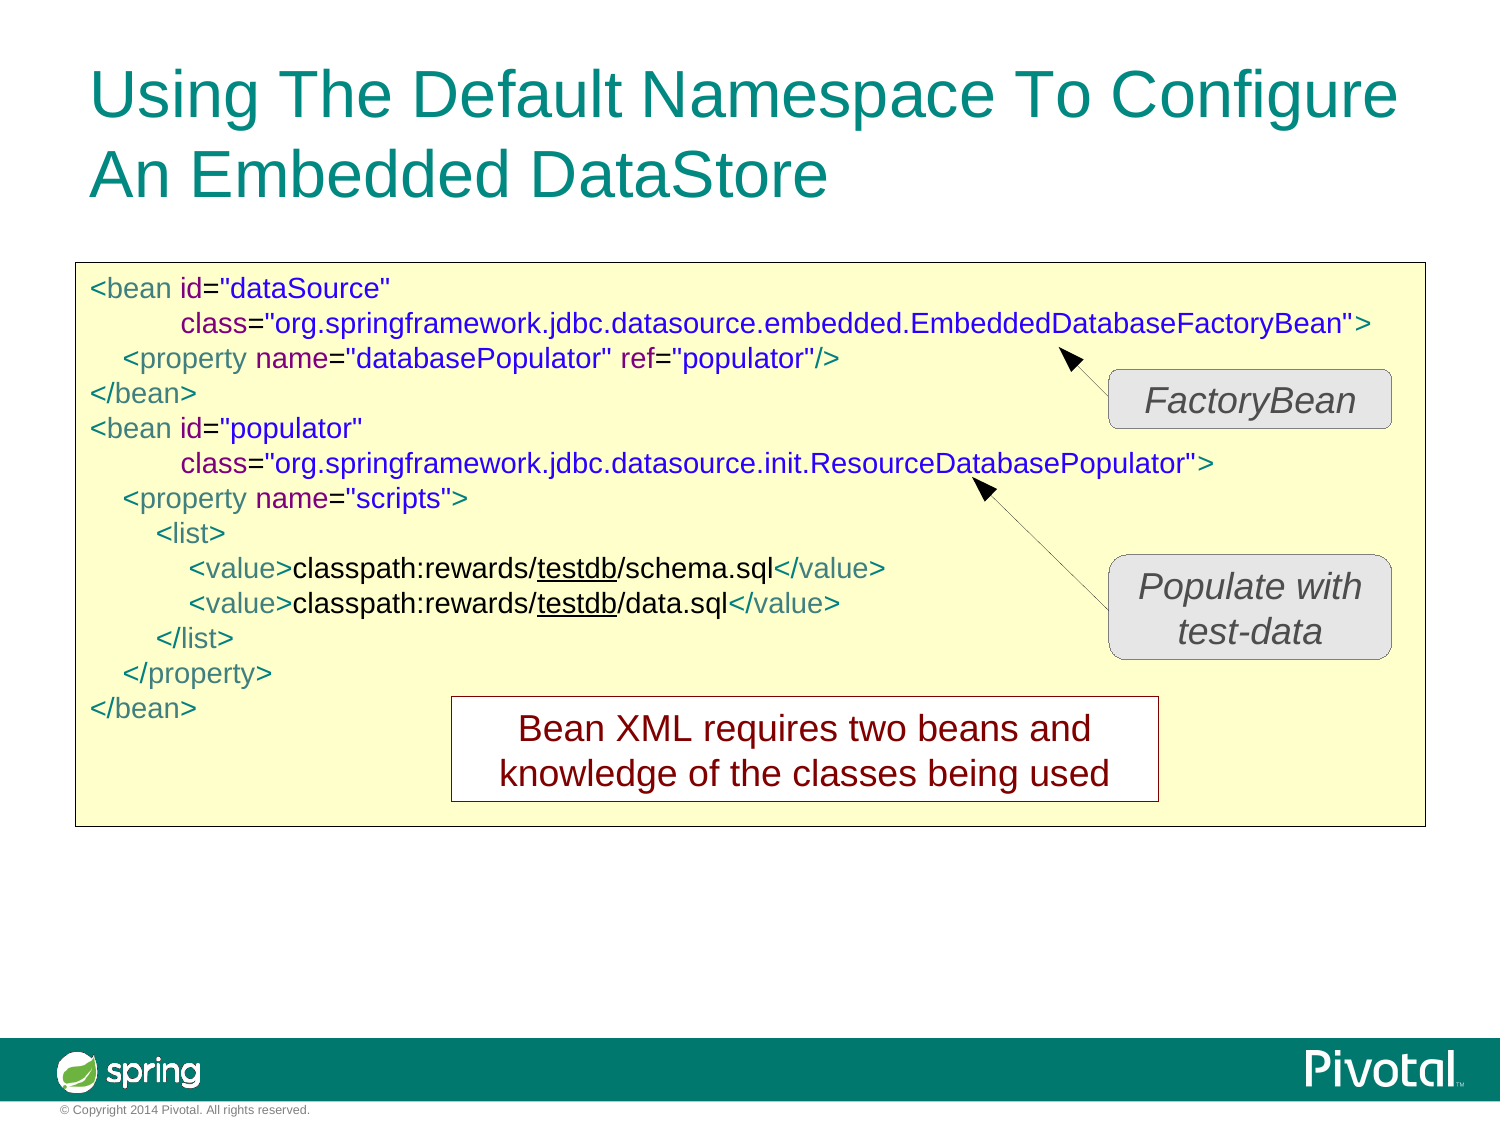

# Using The Default Namespace To Configure An Embedded DataStore
<bean id="dataSource"
 class="org.springframework.jdbc.datasource.embedded.EmbeddedDatabaseFactoryBean">
 <property name="databasePopulator" ref="populator"/>
</bean>
<bean id="populator"
 class="org.springframework.jdbc.datasource.init.ResourceDatabasePopulator">
 <property name="scripts">
 <list>
 <value>classpath:rewards/testdb/schema.sql</value>
 <value>classpath:rewards/testdb/data.sql</value>
 </list>
 </property>
</bean>
FactoryBean
Populate with
test-data
Bean XML requires two beans and
knowledge of the classes being used